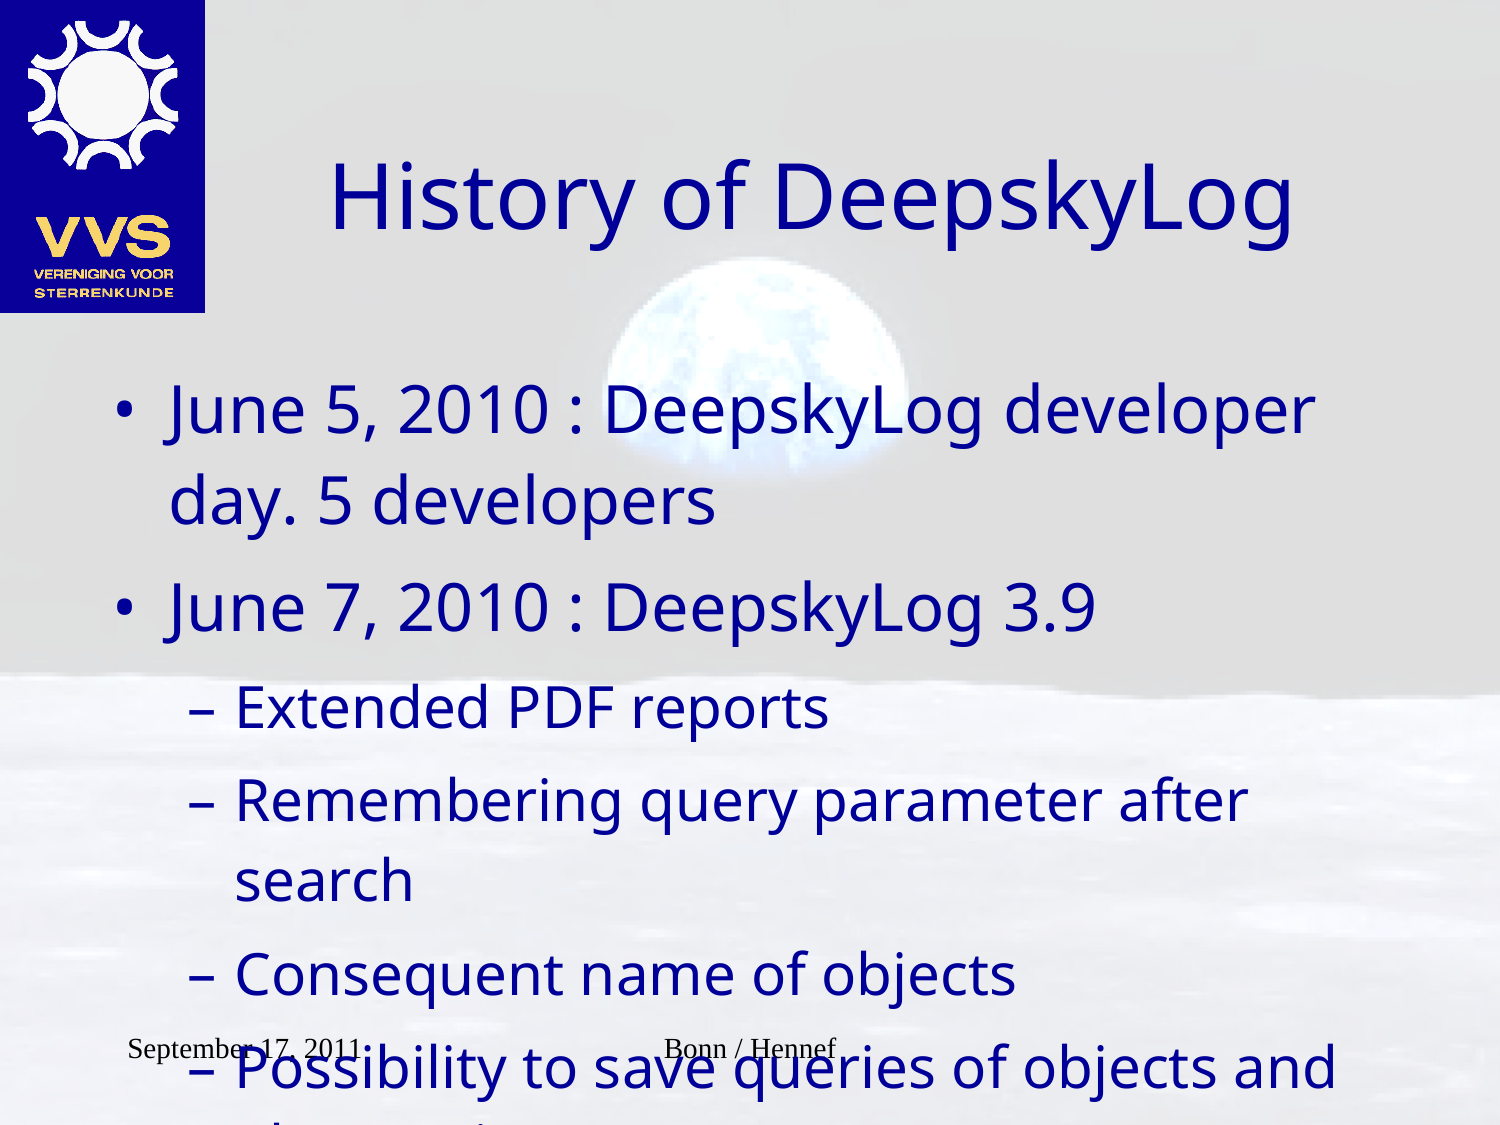

# History of DeepskyLog
June 5, 2010 : DeepskyLog developer day. 5 developers
June 7, 2010 : DeepskyLog 3.9
Extended PDF reports
Remembering query parameter after search
Consequent name of objects
Possibility to save queries of objects and observations
September 17, 2011
Bonn / Hennef